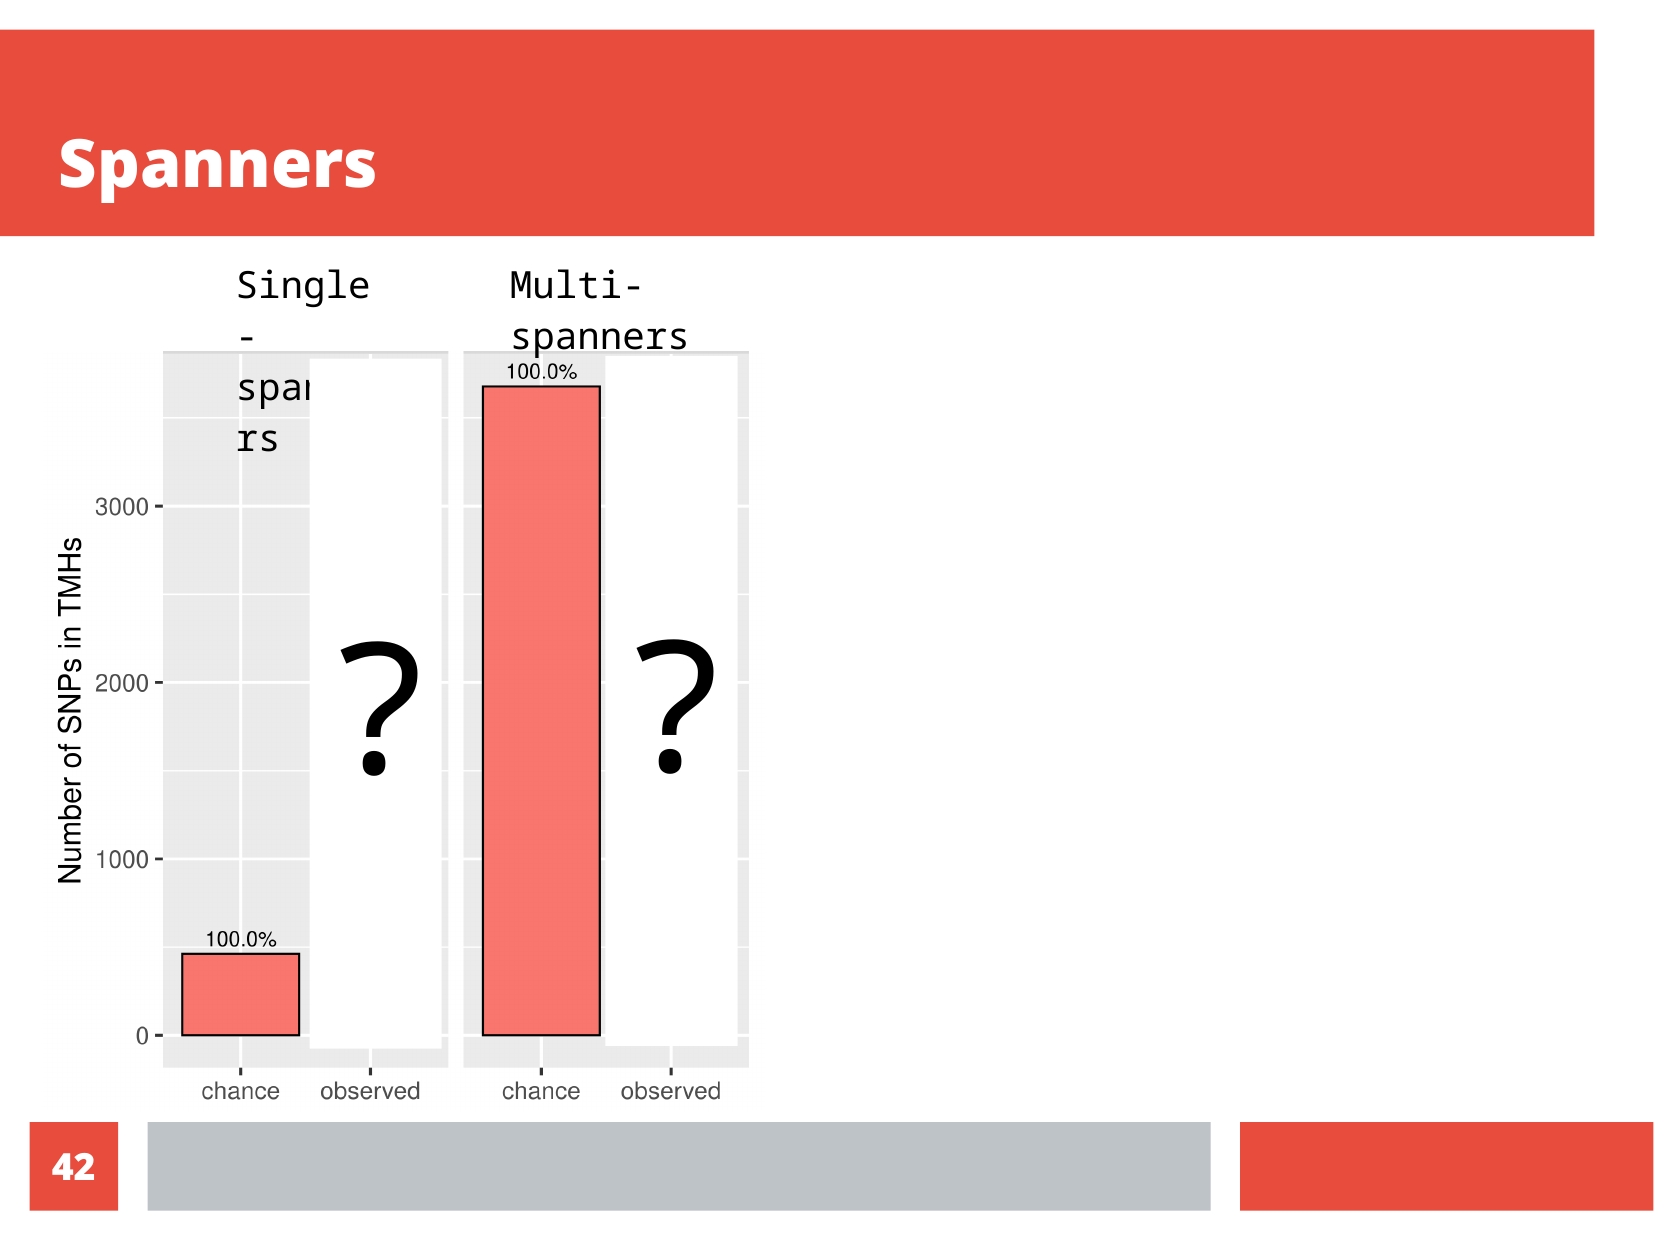

# Spanners
Single-spanners
Multi-spanners
?
?
42